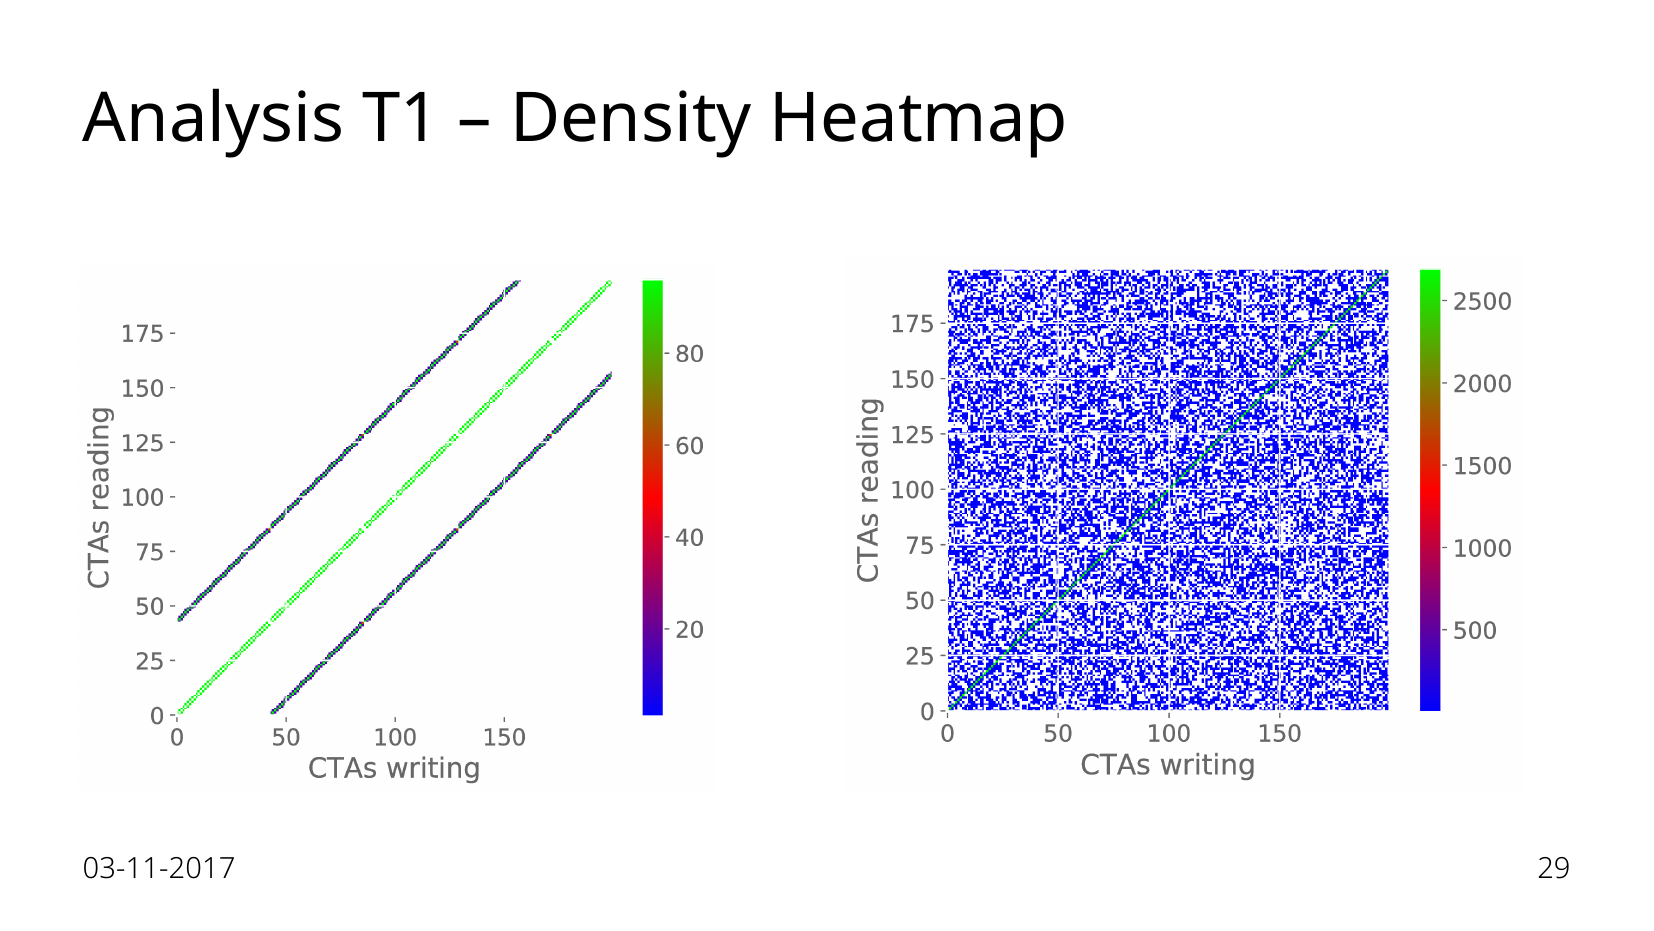

# Analysis T1 – Density Heatmap
03-11-2017
29